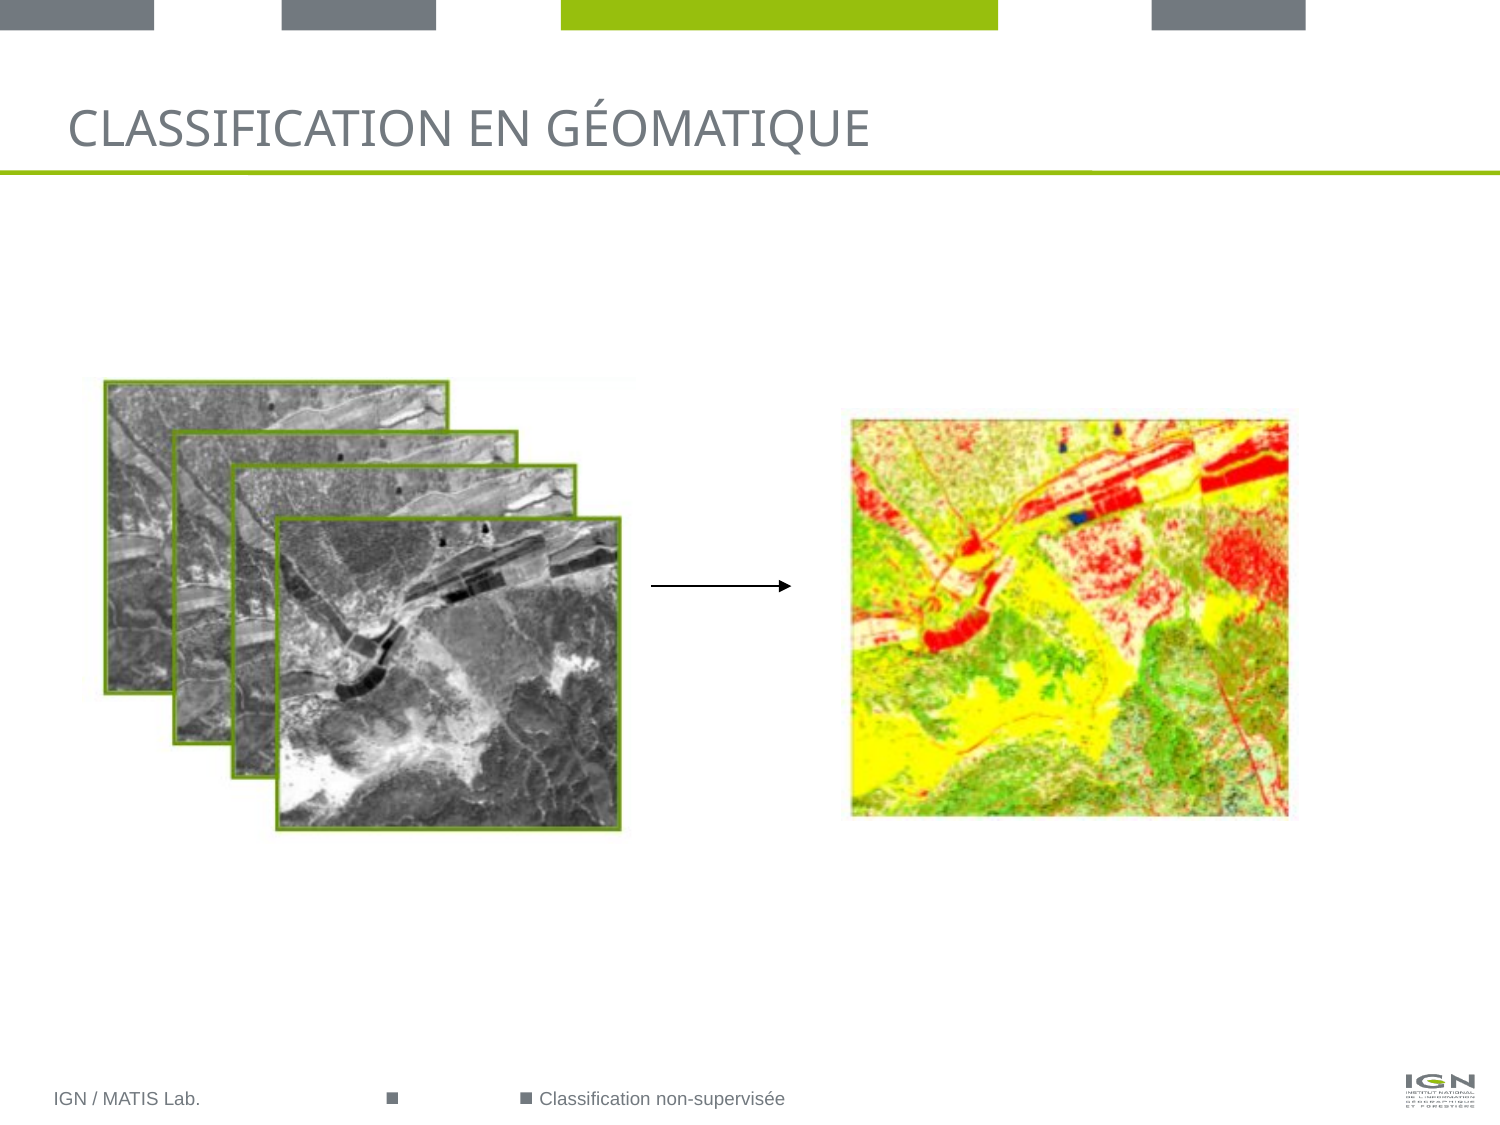

CLASSIFICATION EN GÉOMATIQUE
 → Images & vidéo
 → Graphes
 → Nuages de points
IGN / MATIS Lab.
Classification non-supervisée